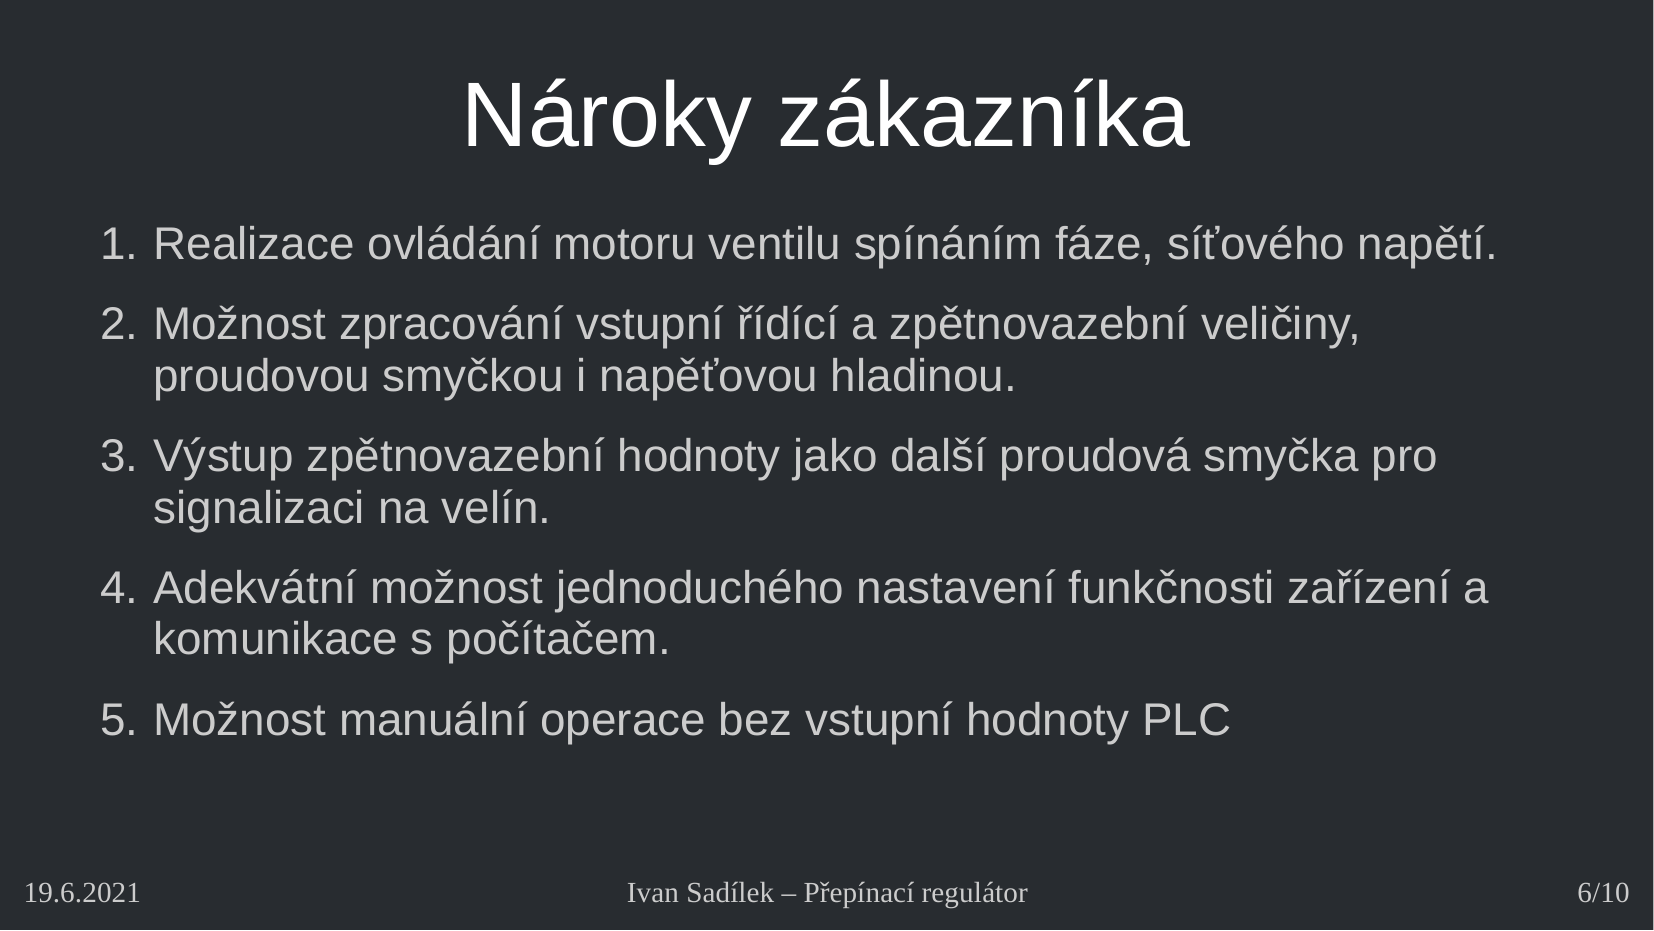

# Nároky zákazníka
Realizace ovládání motoru ventilu spínáním fáze, síťového napětí.
Možnost zpracování vstupní řídící a zpětnovazební veličiny, proudovou smyčkou i napěťovou hladinou.
Výstup zpětnovazební hodnoty jako další proudová smyčka pro signalizaci na velín.
Adekvátní možnost jednoduchého nastavení funkčnosti zařízení a komunikace s počítačem.
Možnost manuální operace bez vstupní hodnoty PLC
6